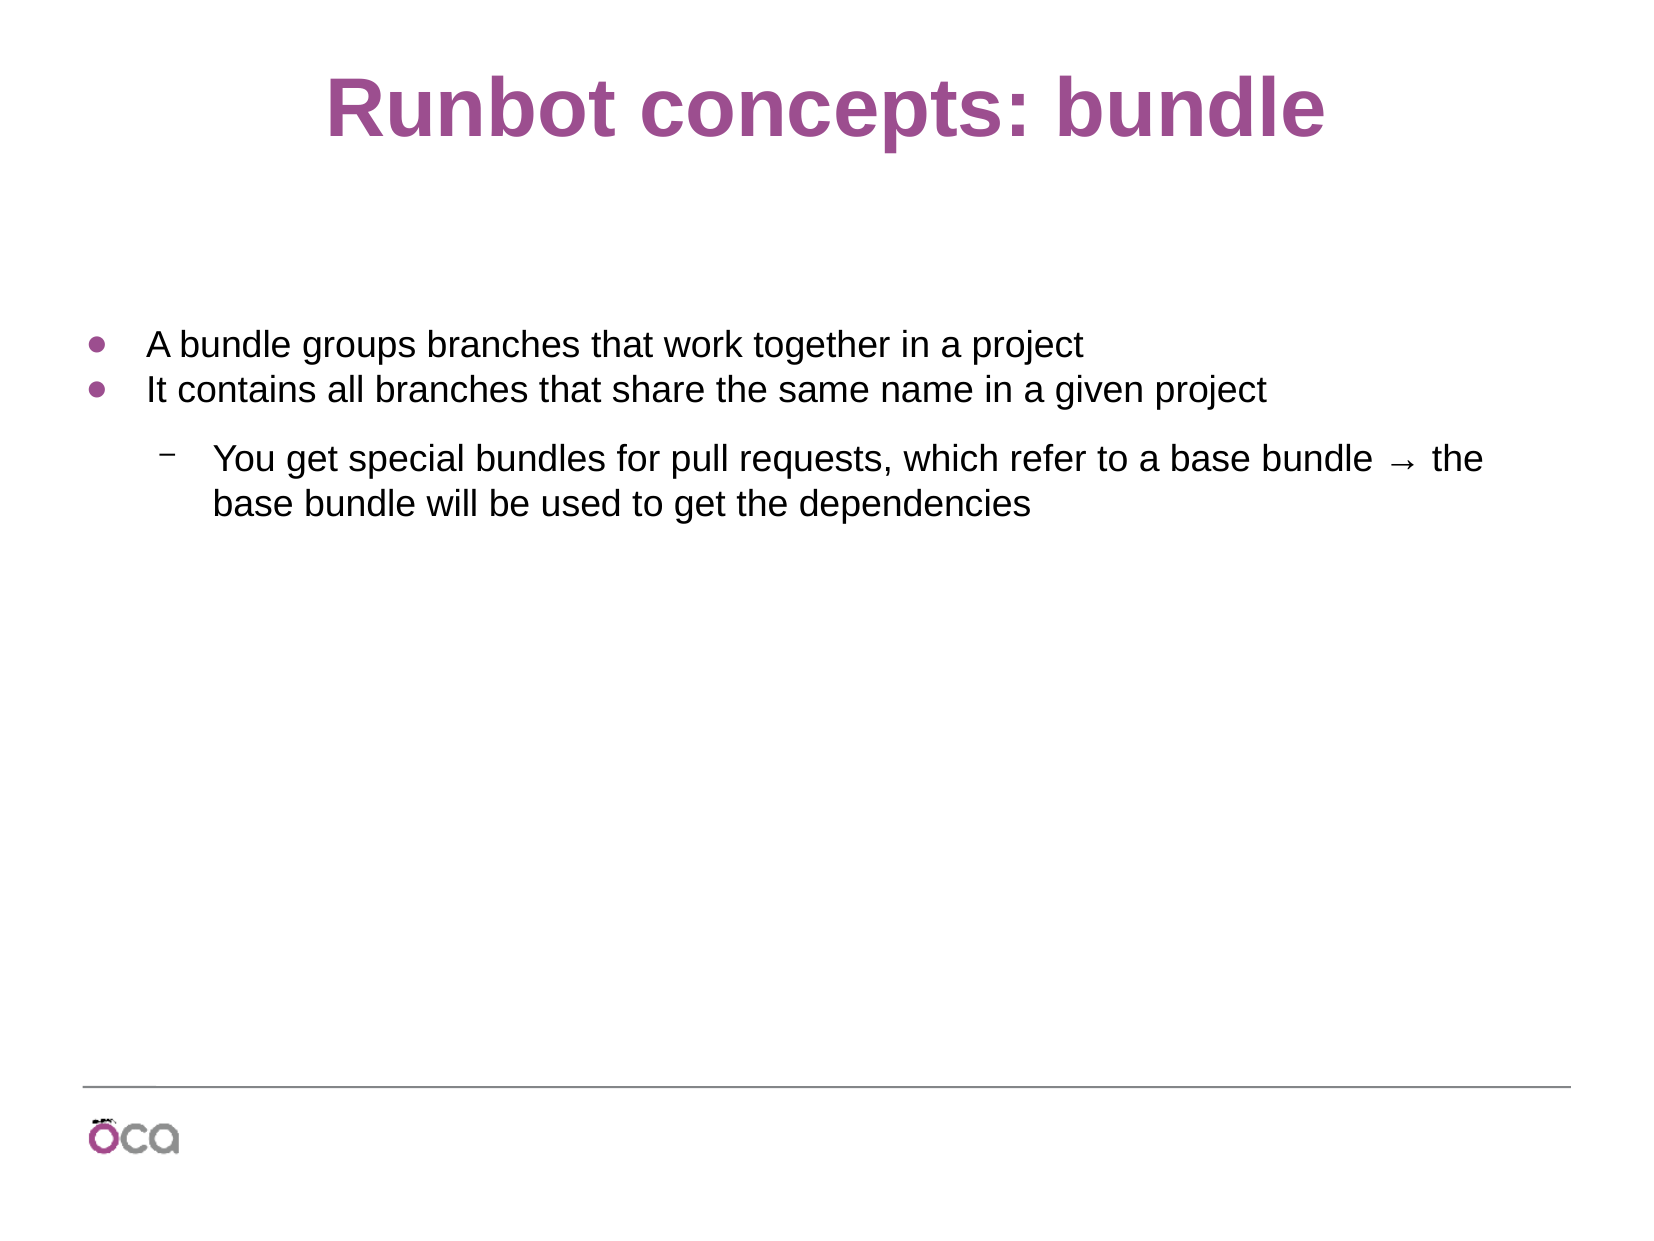

# Runbot concepts: bundle
A bundle groups branches that work together in a project
It contains all branches that share the same name in a given project
You get special bundles for pull requests, which refer to a base bundle → the base bundle will be used to get the dependencies